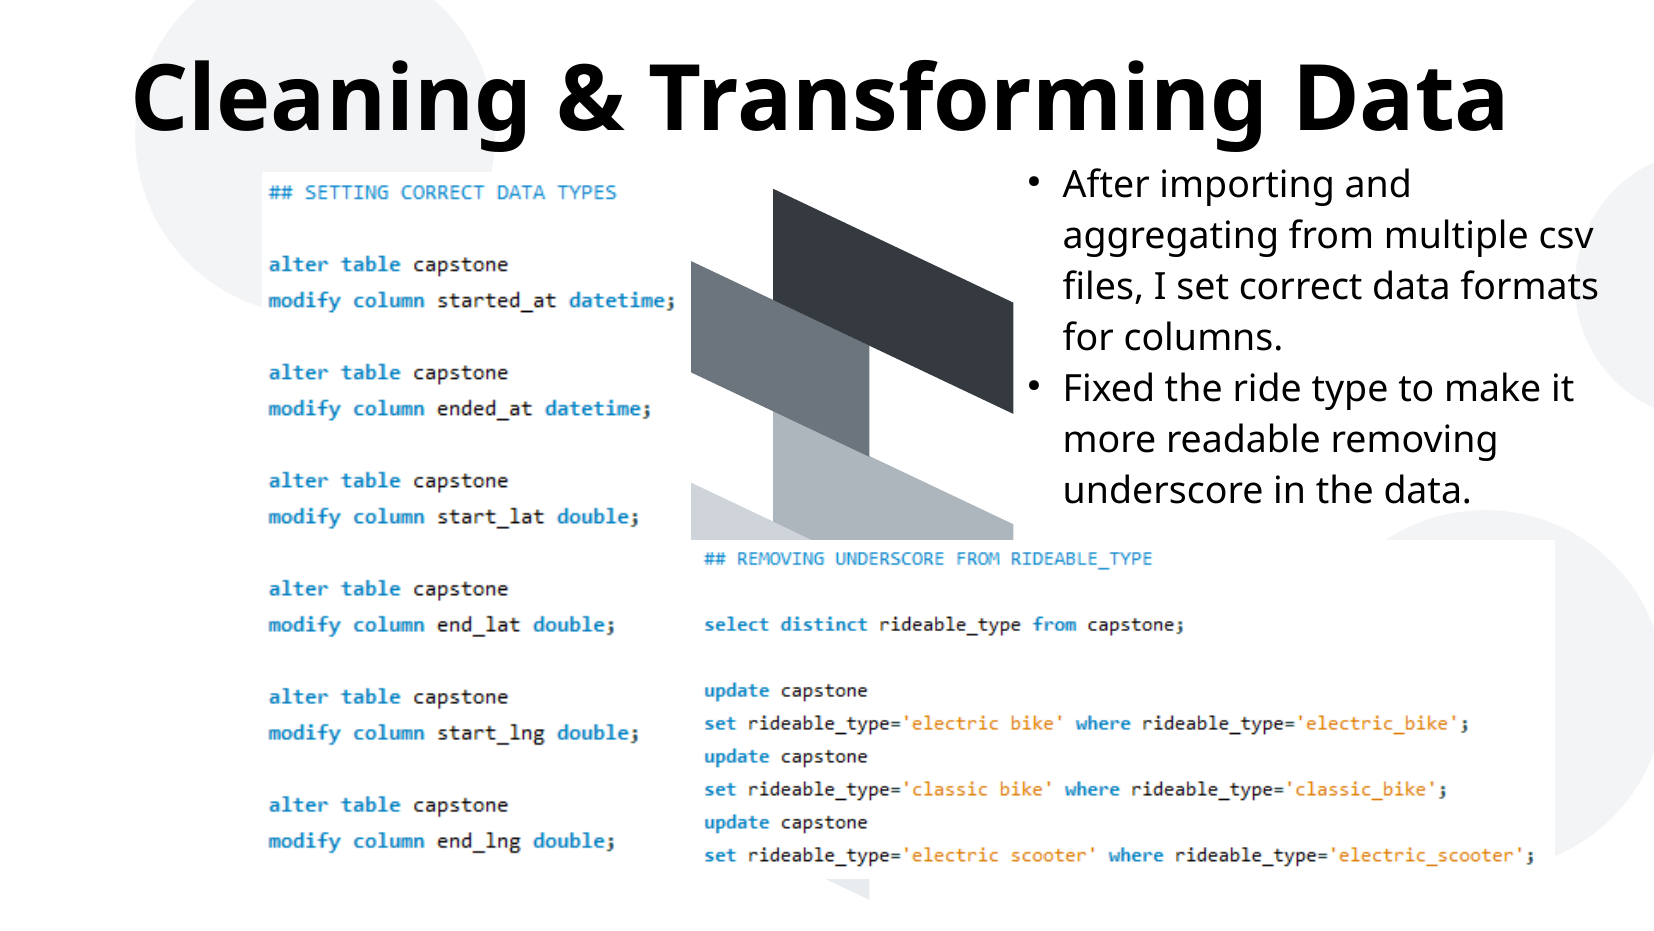

# Cleaning & Transforming Data
After importing and aggregating from multiple csv files, I set correct data formats for columns.
Fixed the ride type to make it more readable removing underscore in the data.